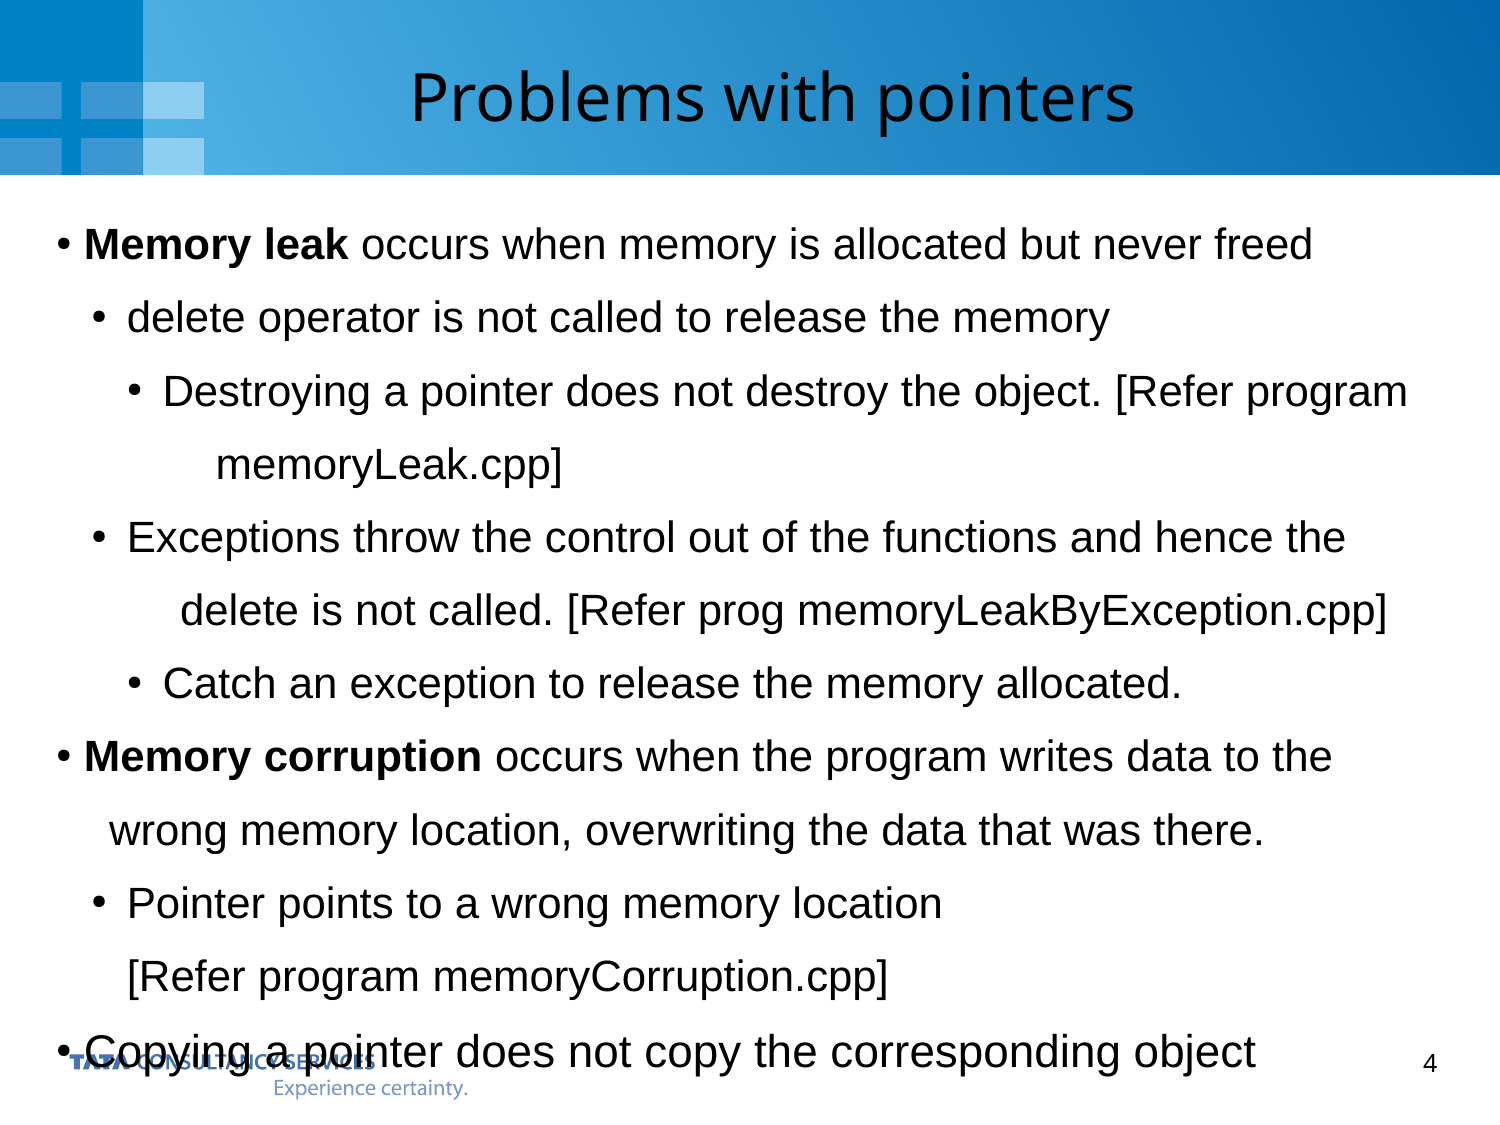

Problems with pointers
 Memory leak occurs when memory is allocated but never freed
delete operator is not called to release the memory
Destroying a pointer does not destroy the object. [Refer program memoryLeak.cpp]
Exceptions throw the control out of the functions and hence the delete is not called. [Refer prog memoryLeakByException.cpp]
Catch an exception to release the memory allocated.
 Memory corruption occurs when the program writes data to the wrong memory location, overwriting the data that was there.
Pointer points to a wrong memory location
[Refer program memoryCorruption.cpp]
 Copying a pointer does not copy the corresponding object